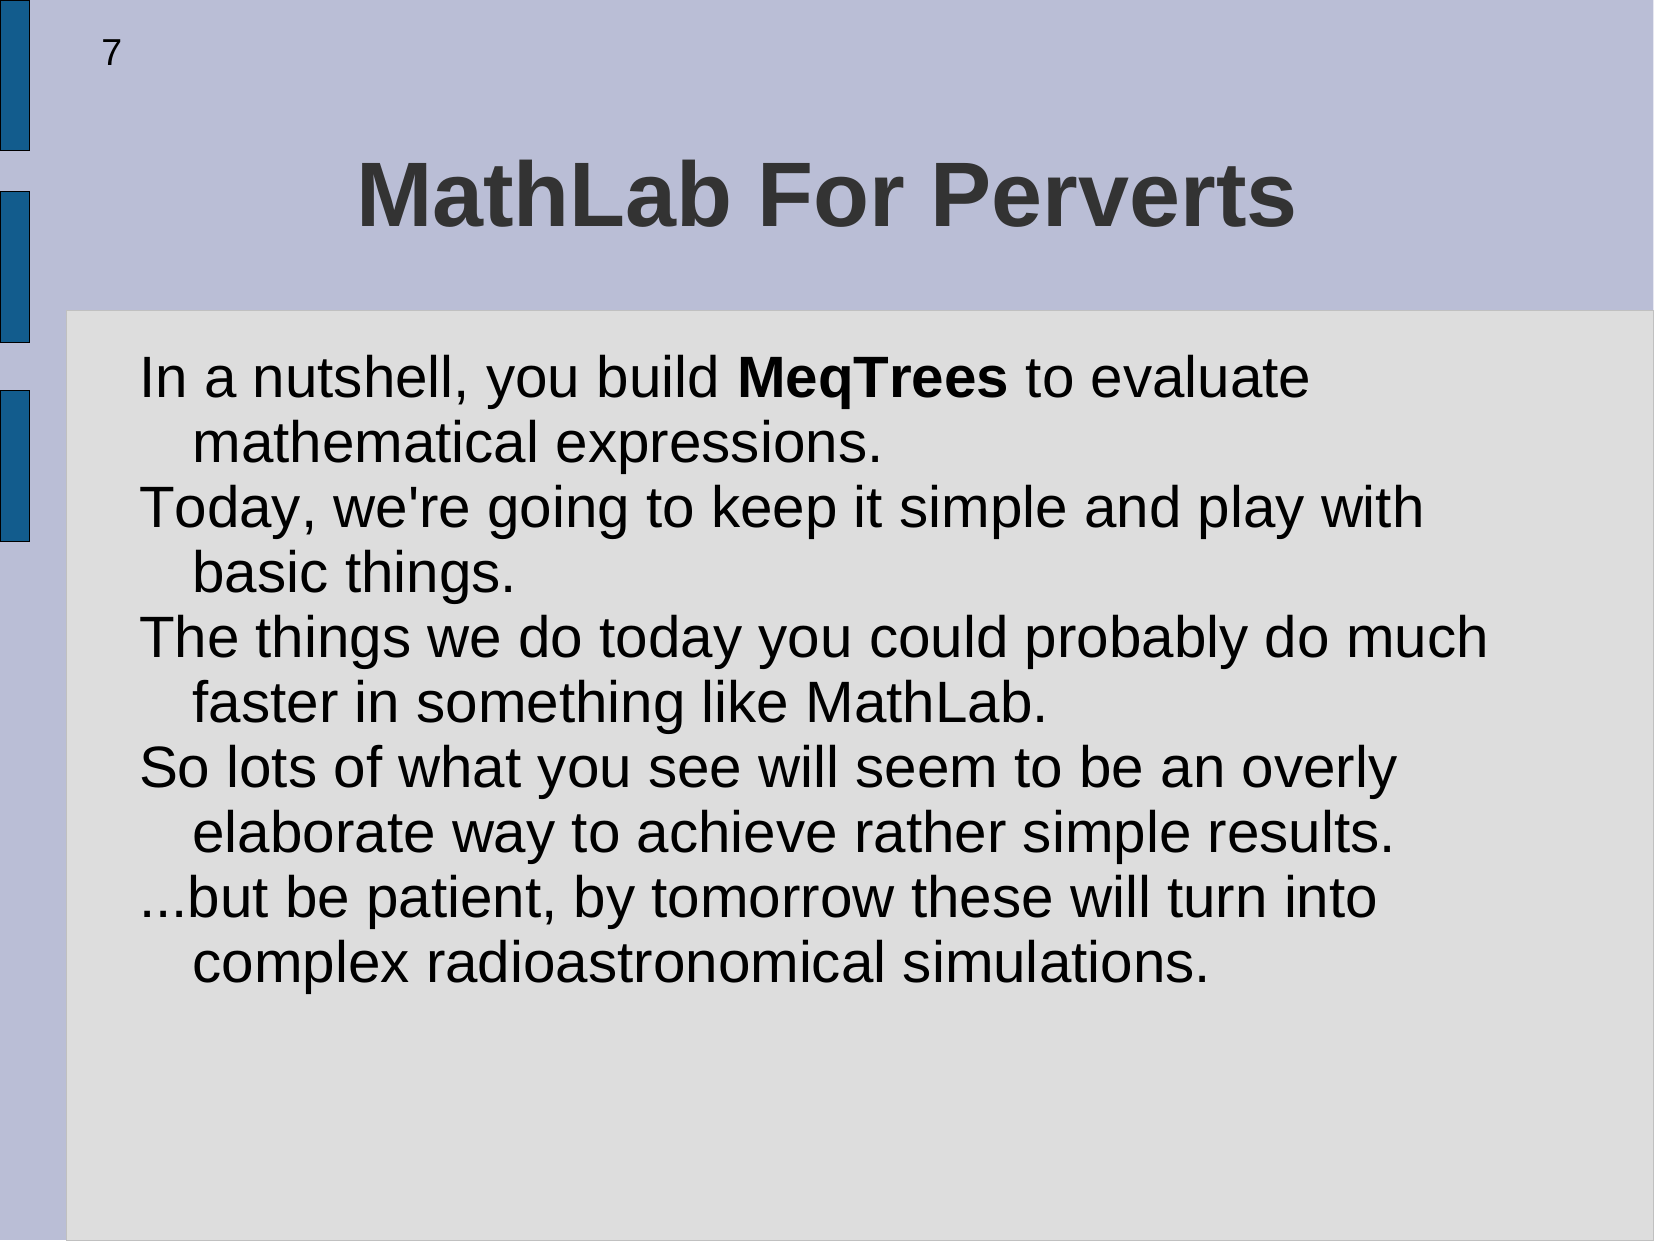

# MathLab For Perverts
In a nutshell, you build MeqTrees to evaluate mathematical expressions.
Today, we're going to keep it simple and play with basic things.
The things we do today you could probably do much faster in something like MathLab.
So lots of what you see will seem to be an overly elaborate way to achieve rather simple results.
...but be patient, by tomorrow these will turn into complex radioastronomical simulations.